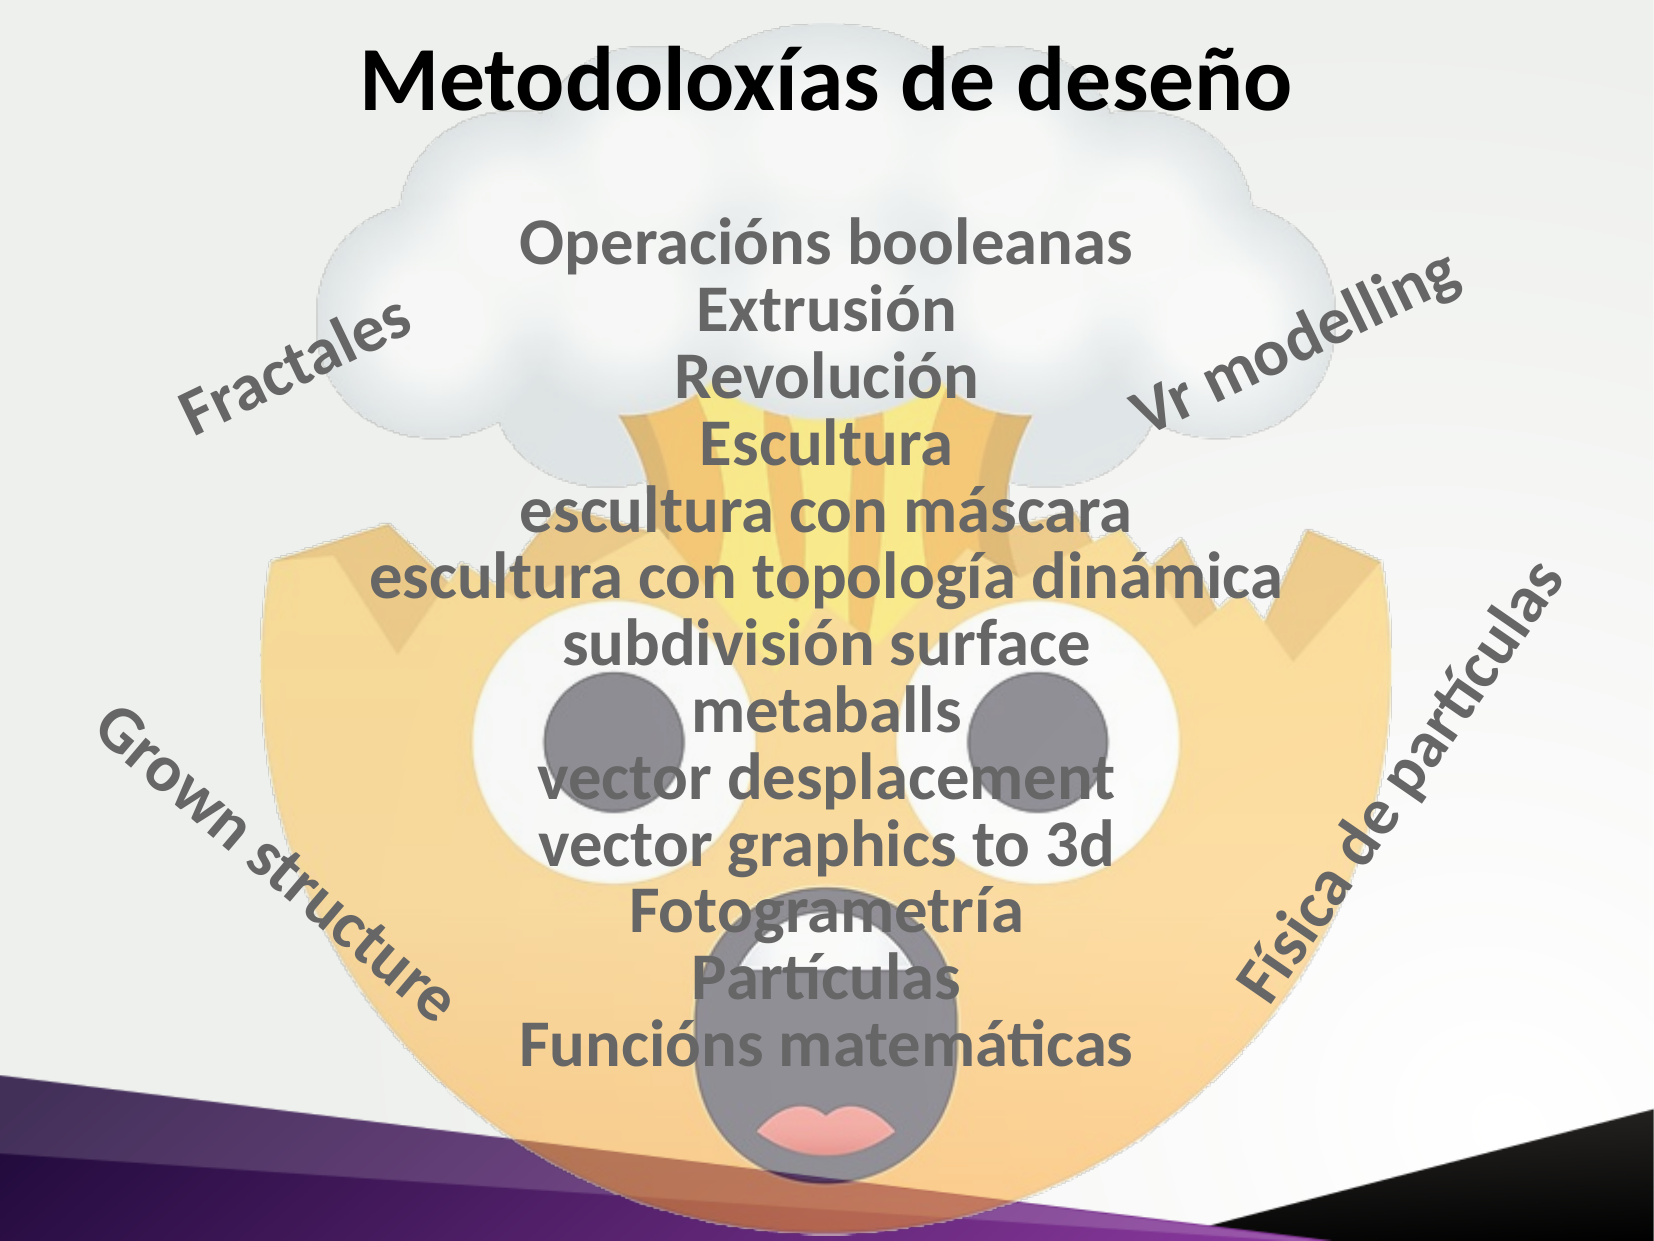

# Metodoloxías de deseño
Operacións booleanas
Extrusión
Revolución
Escultura
escultura con máscara
escultura con topología dinámica
subdivisión surface
metaballs
vector desplacement
vector graphics to 3d
Fotogrametría
Partículas
Funcións matemáticas
Vr modelling
Fractales
Física de partículas
Grown structure